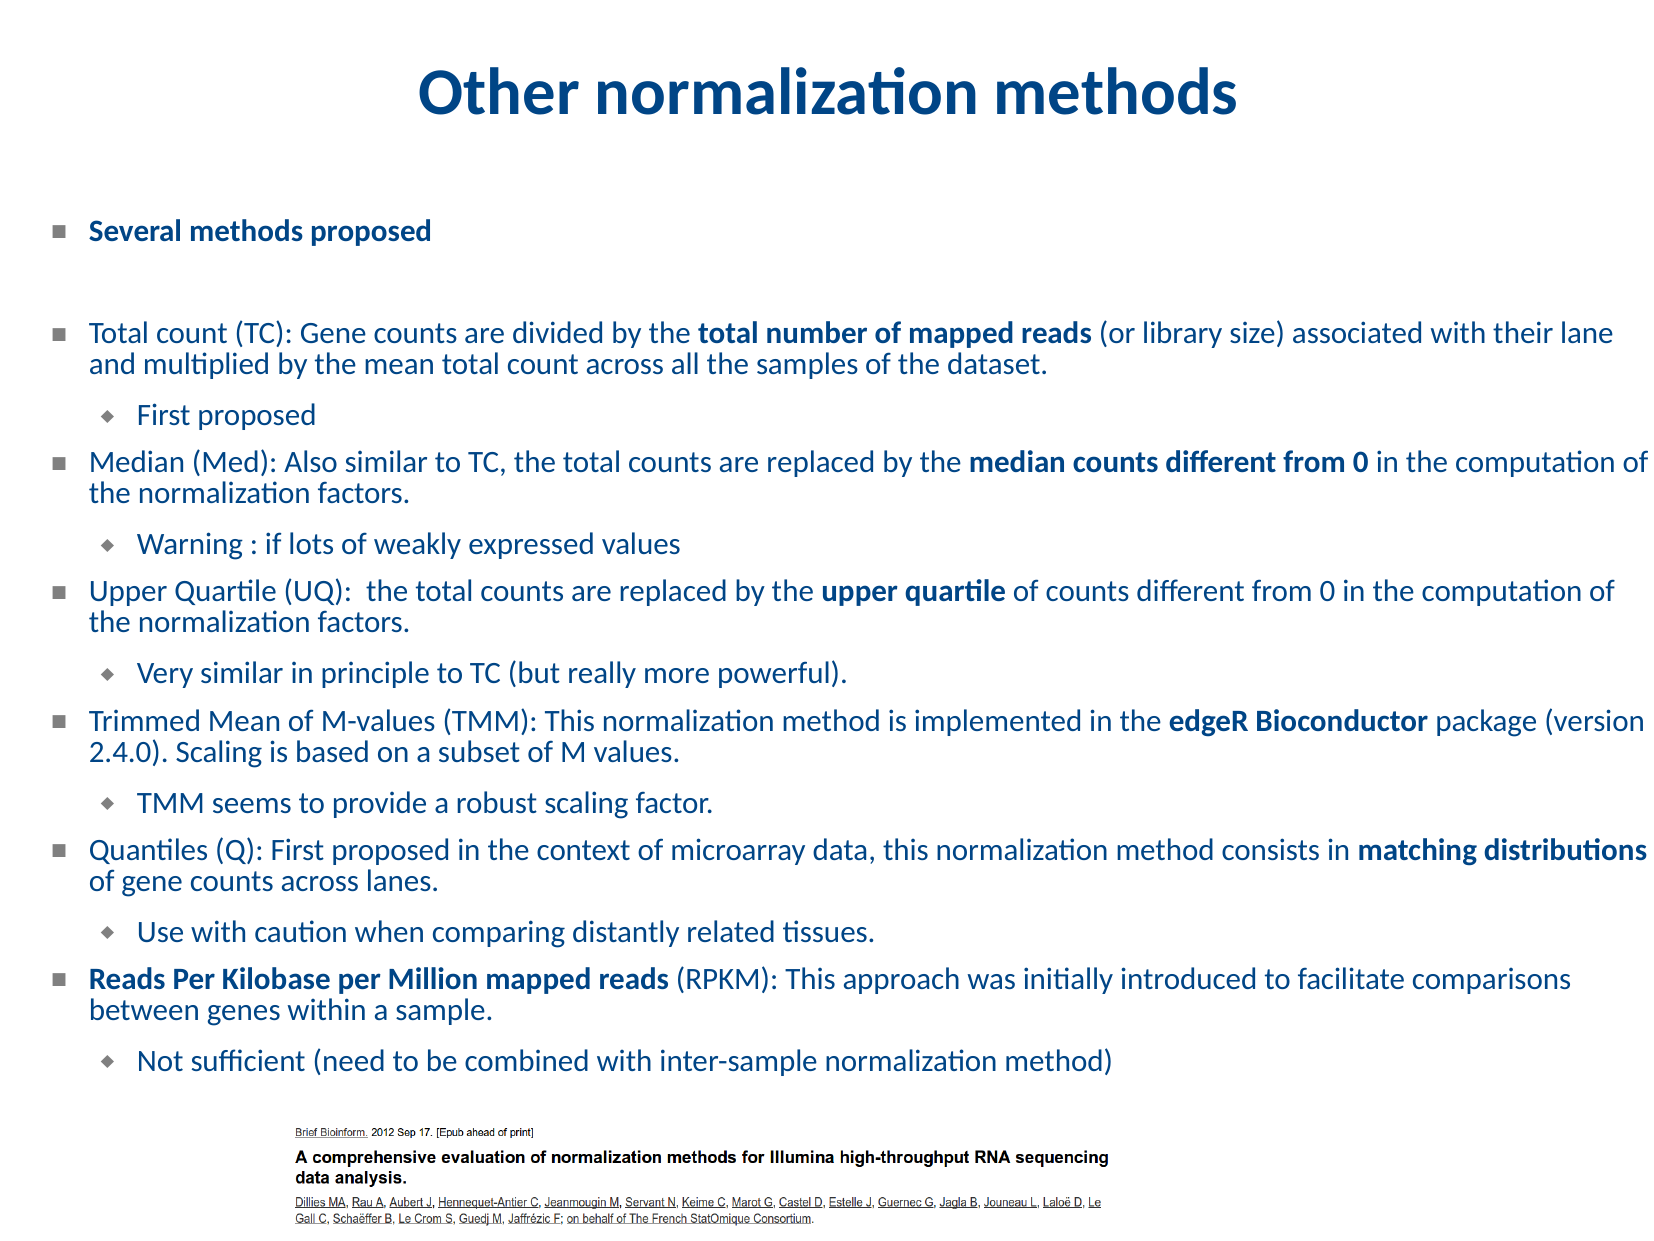

# Other normalization methods
Several methods proposed
Total count (TC): Gene counts are divided by the total number of mapped reads (or library size) associated with their lane and multiplied by the mean total count across all the samples of the dataset.
First proposed
Median (Med): Also similar to TC, the total counts are replaced by the median counts different from 0 in the computation of the normalization factors.
Warning : if lots of weakly expressed values
Upper Quartile (UQ): the total counts are replaced by the upper quartile of counts different from 0 in the computation of the normalization factors.
Very similar in principle to TC (but really more powerful).
Trimmed Mean of M-values (TMM): This normalization method is implemented in the edgeR Bioconductor package (version 2.4.0). Scaling is based on a subset of M values.
TMM seems to provide a robust scaling factor.
Quantiles (Q): First proposed in the context of microarray data, this normalization method consists in matching distributions of gene counts across lanes.
Use with caution when comparing distantly related tissues.
Reads Per Kilobase per Million mapped reads (RPKM): This approach was initially introduced to facilitate comparisons between genes within a sample.
Not sufficient (need to be combined with inter-sample normalization method)